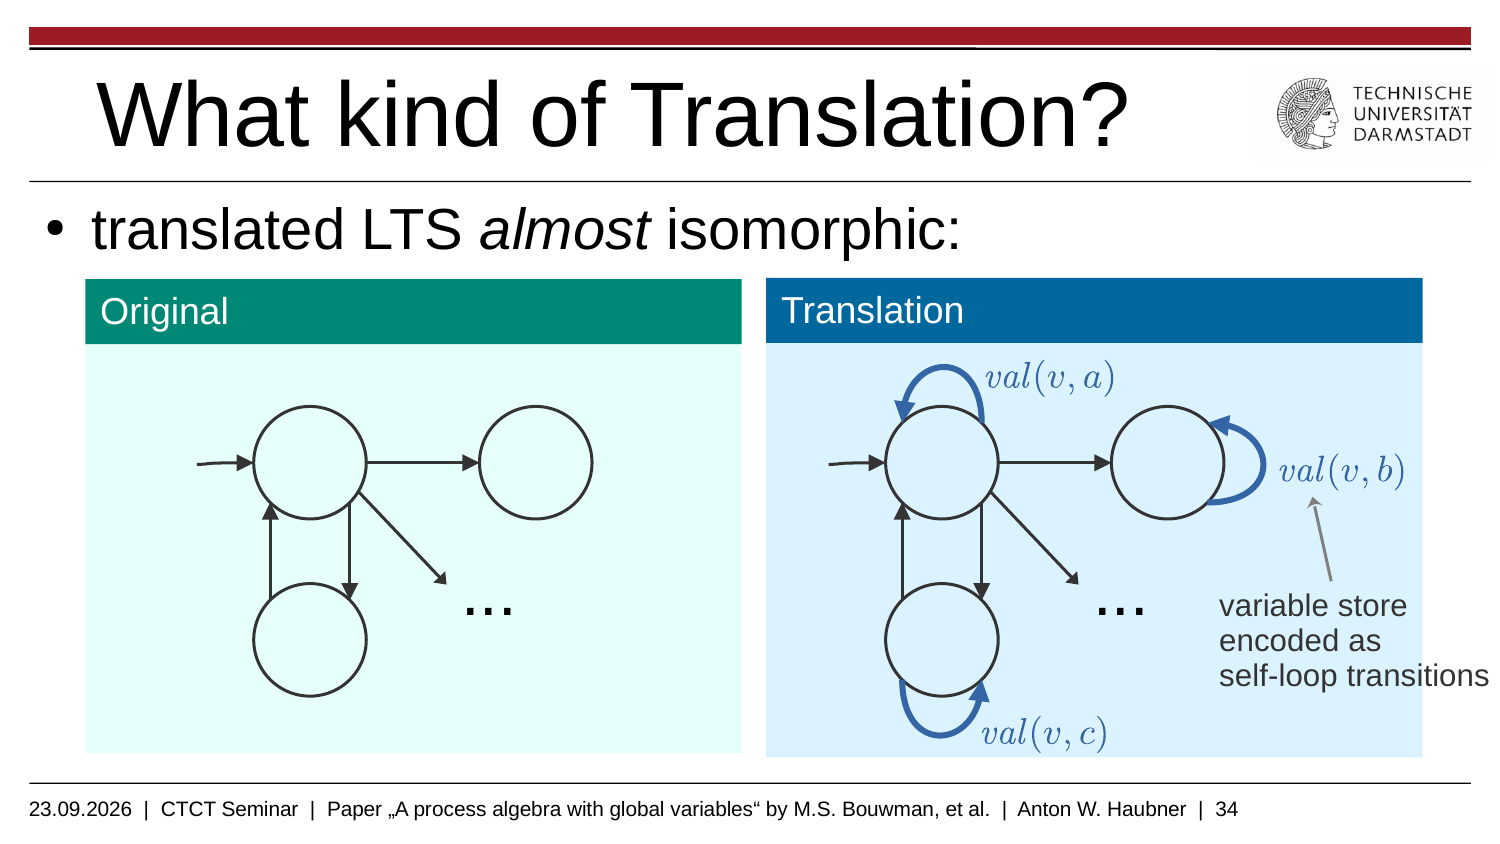

# What kind of Translation?
translated LTS almost isomorphic:
Translation
Original
...
...
variable store
encoded as
self-loop transitions